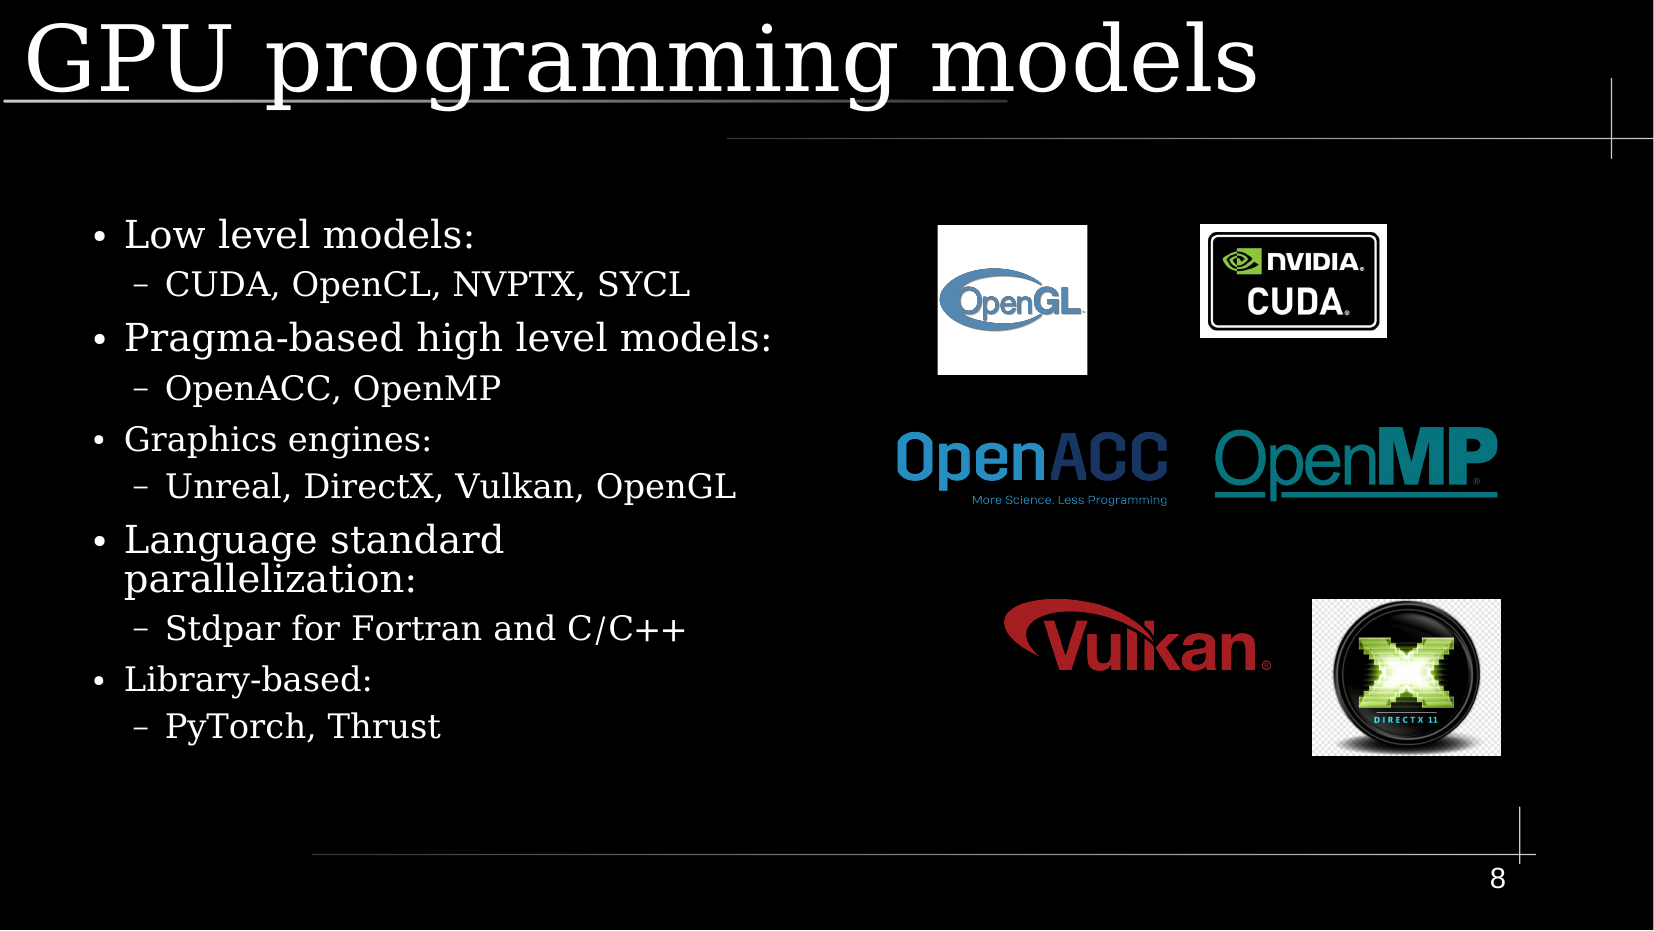

# GPU programming models
Low level models:
CUDA, OpenCL, NVPTX, SYCL
Pragma-based high level models:
OpenACC, OpenMP
Graphics engines:
Unreal, DirectX, Vulkan, OpenGL
Language standard parallelization:
Stdpar for Fortran and C/C++
Library-based:
PyTorch, Thrust
8